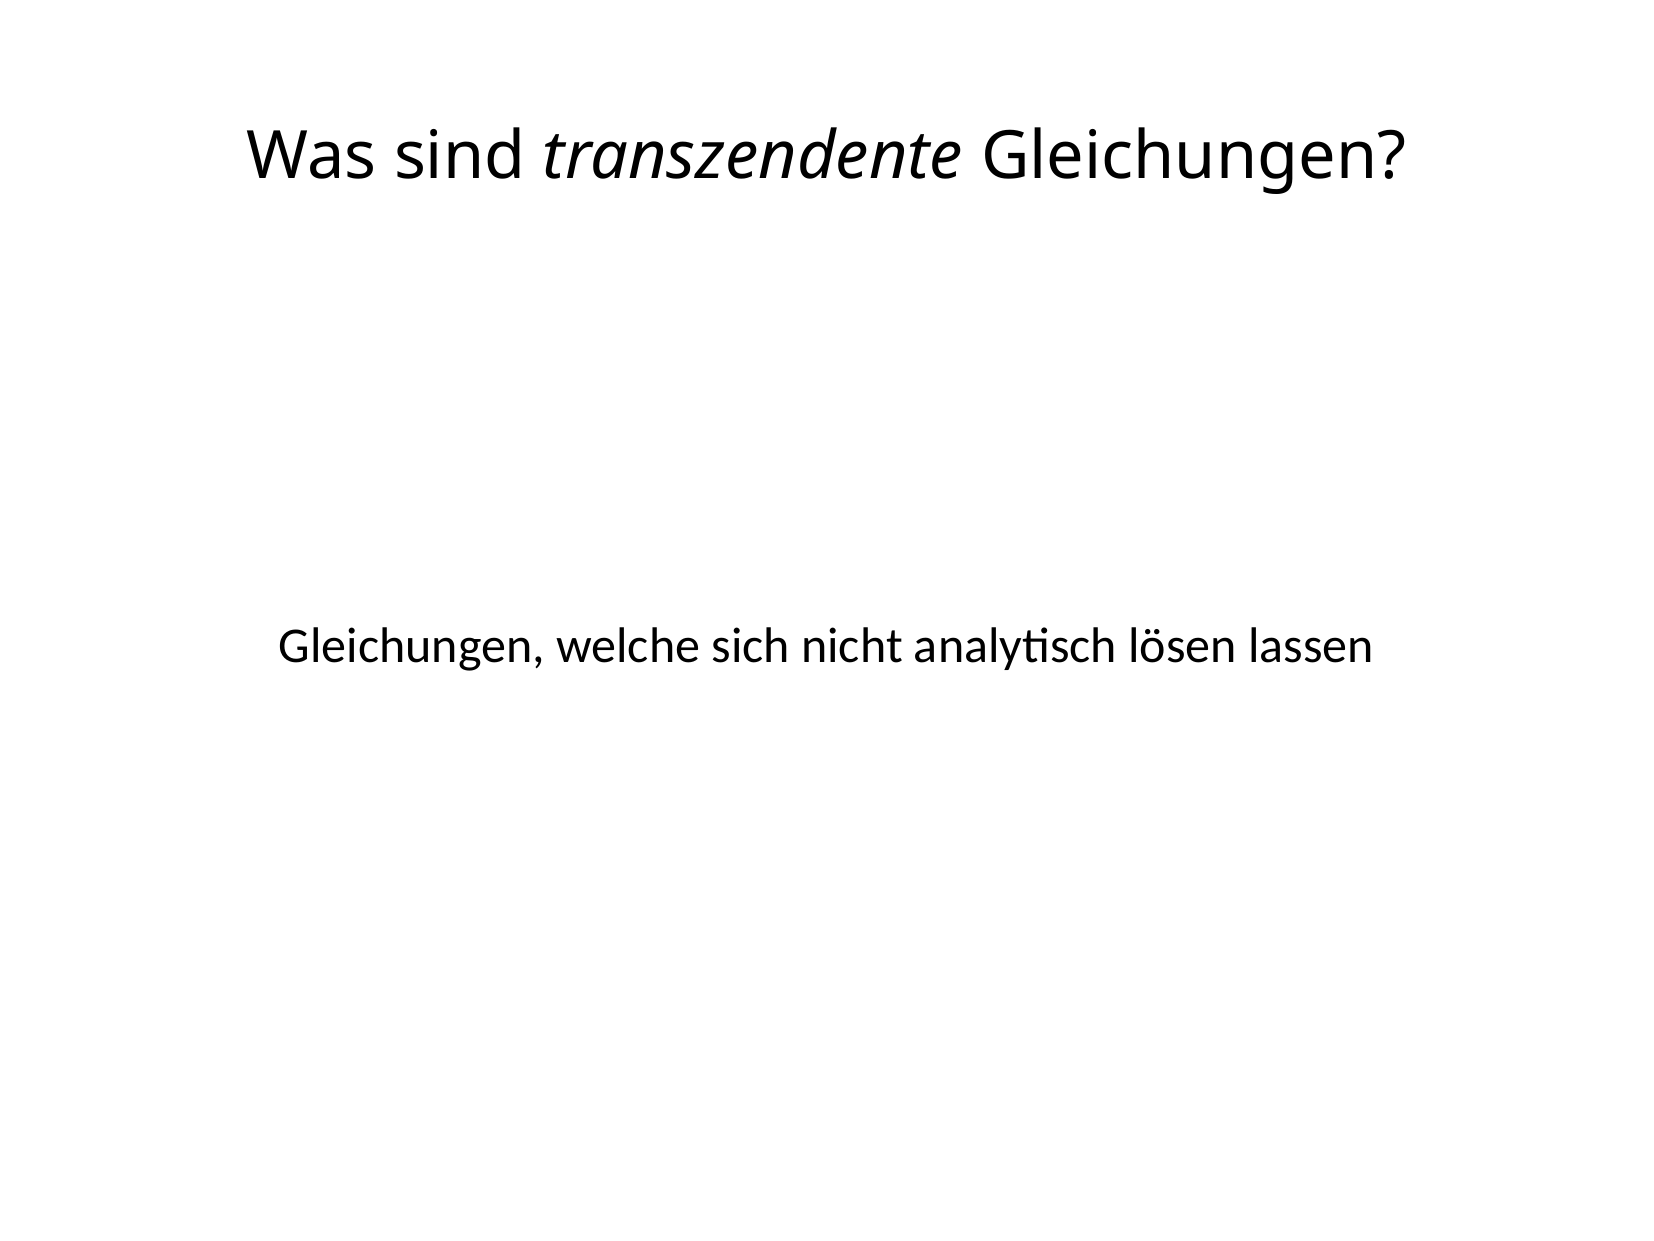

# Was sind transzendente Gleichungen?
Gleichungen, welche sich nicht analytisch lösen lassen